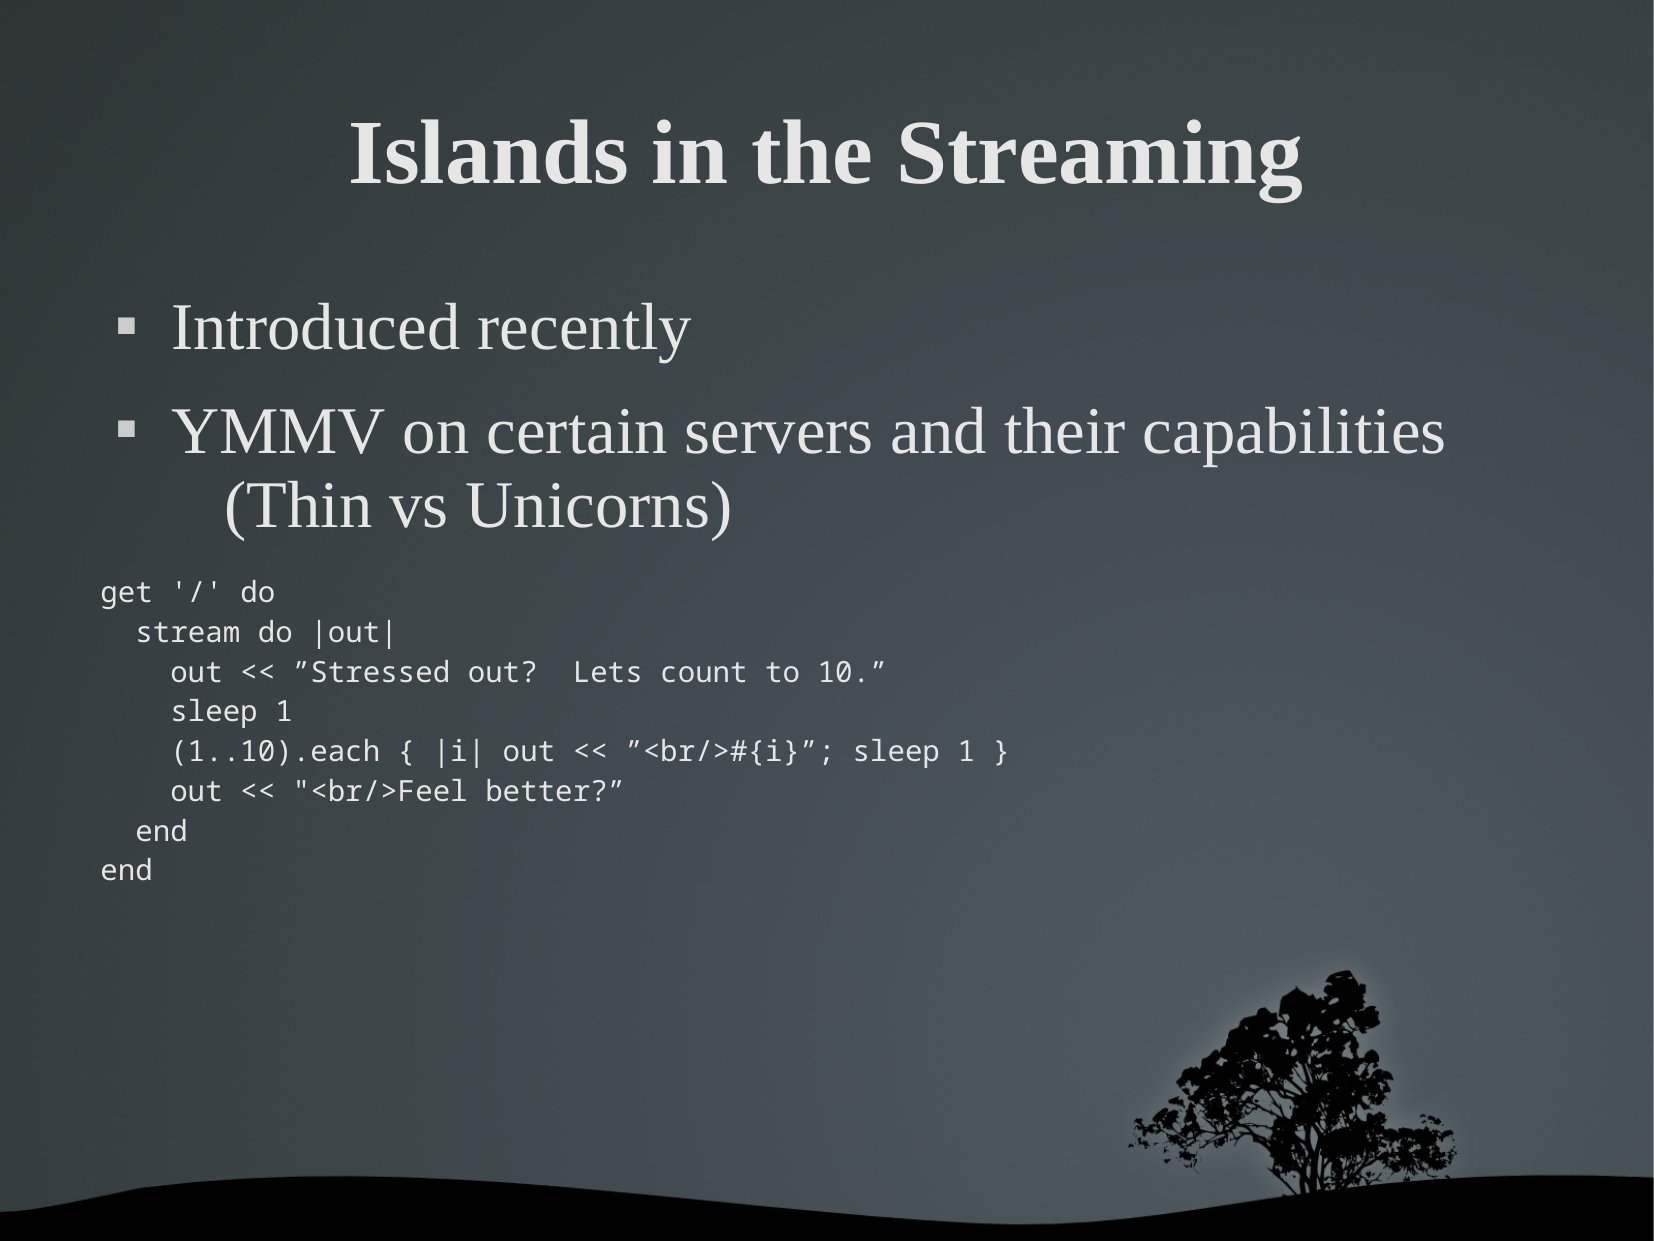

# Islands in the Streaming
Introduced recently
YMMV on certain servers and their capabilities (Thin vs Unicorns)
get '/' do
 stream do |out|
 out << ”Stressed out? Lets count to 10.”
 sleep 1
 (1..10).each { |i| out << ”<br/>#{i}”; sleep 1 }
 out << "<br/>Feel better?”
 end
end